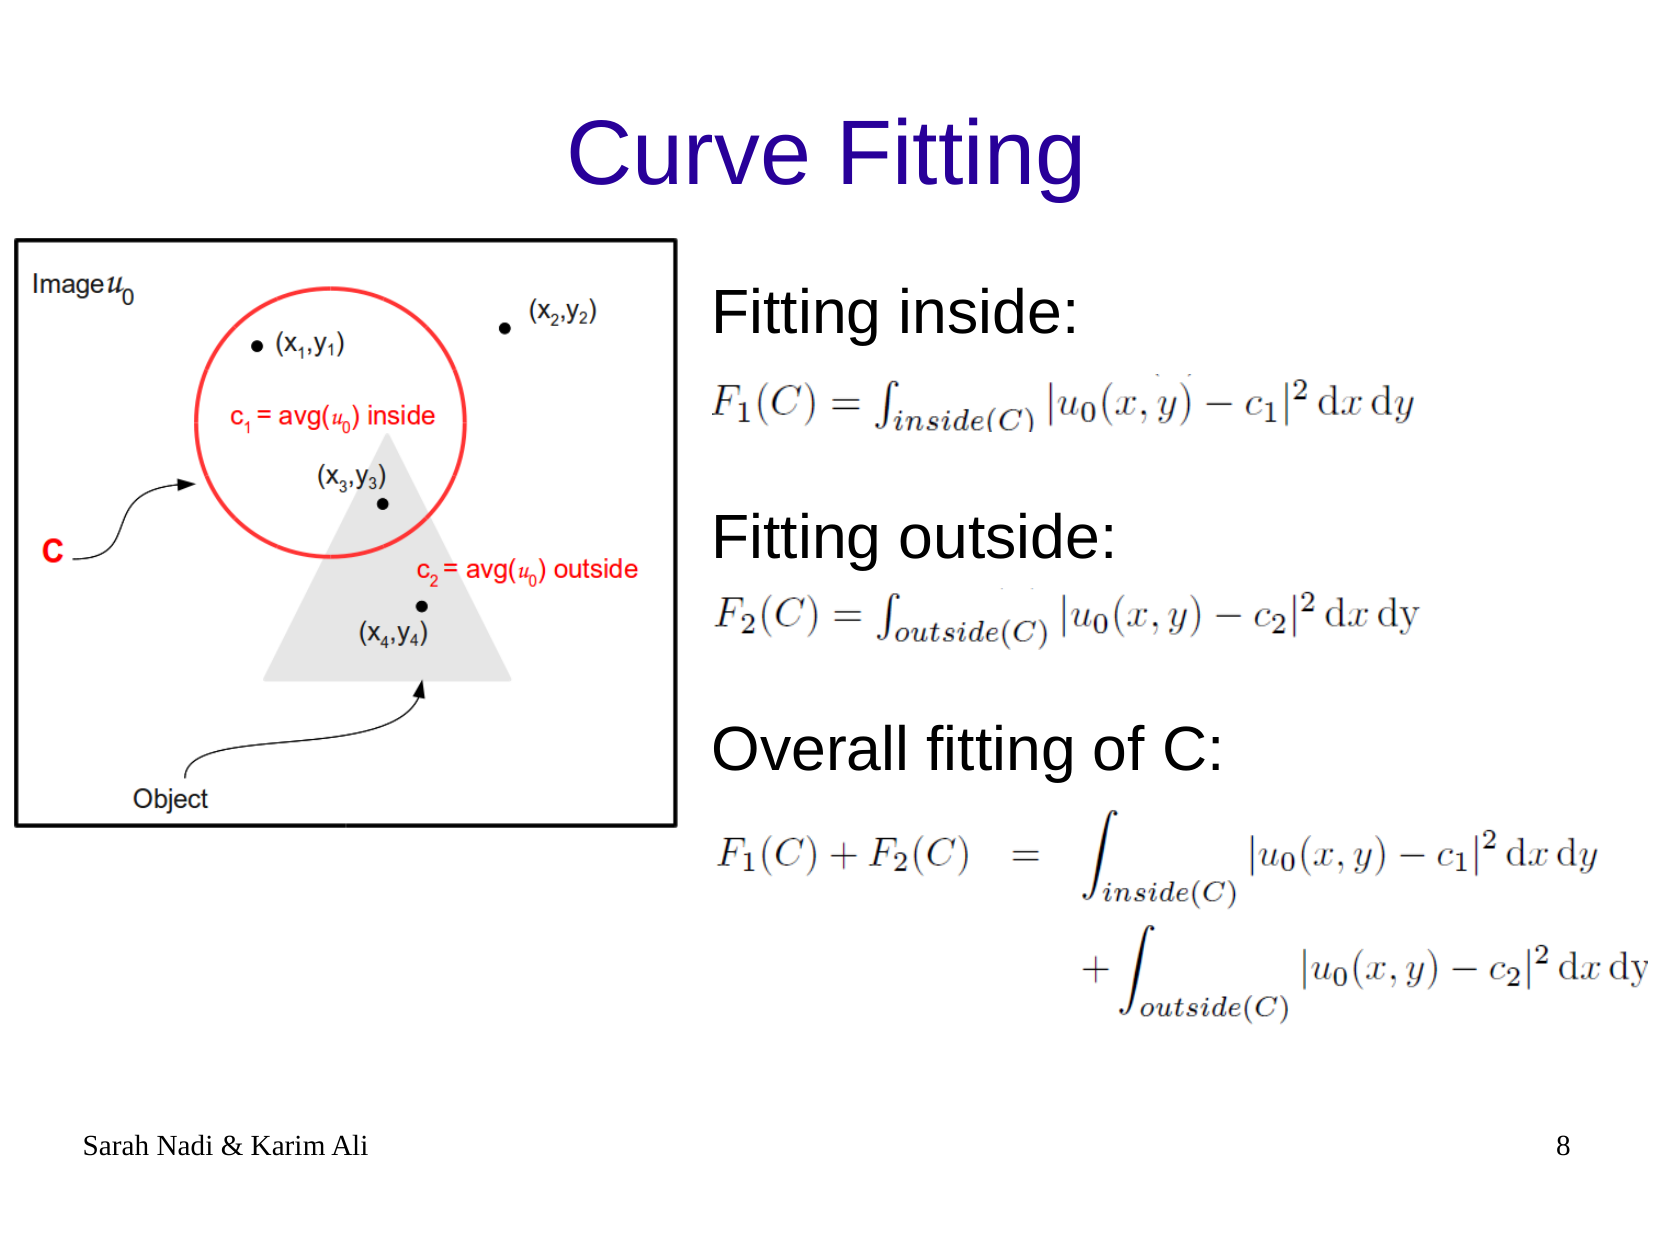

# Curve Fitting
Fitting inside:
Fitting outside:
Overall fitting of C:
Sarah Nadi & Karim Ali
8